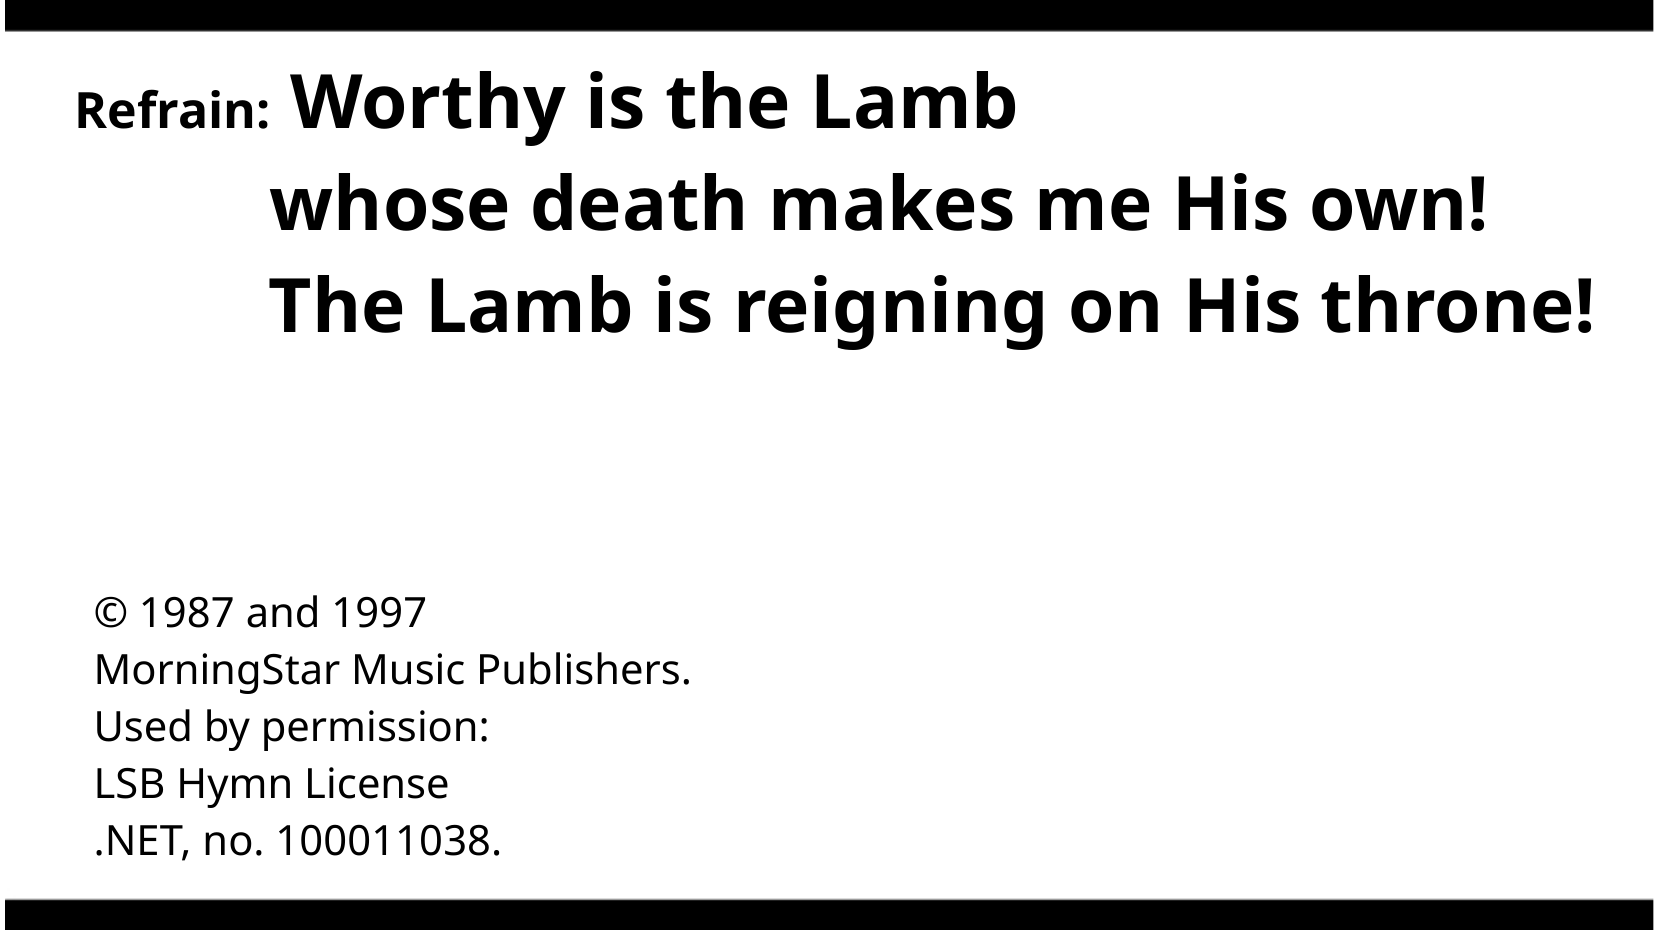

Refrain: Worthy is the Lamb
 whose death makes me His own!
 The Lamb is reigning on His throne!
© 1987 and 1997
MorningStar Music Publishers.
Used by permission:
LSB Hymn License
.NET, no. 100011038.